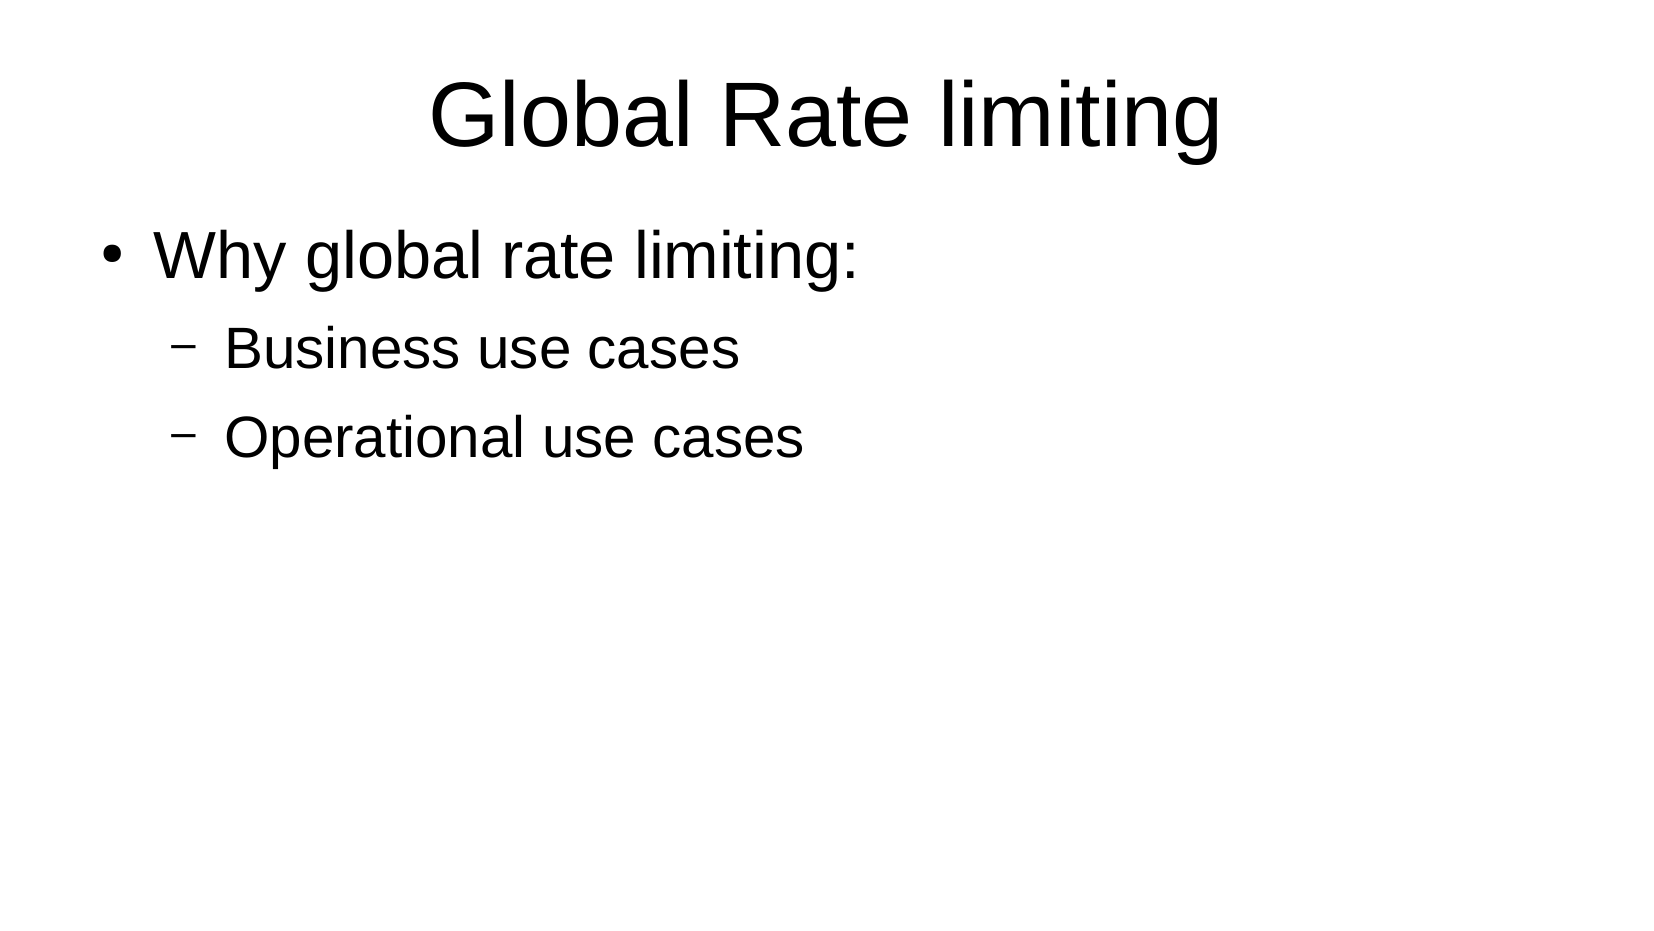

# Global Rate limiting
Why global rate limiting:
Business use cases
Operational use cases